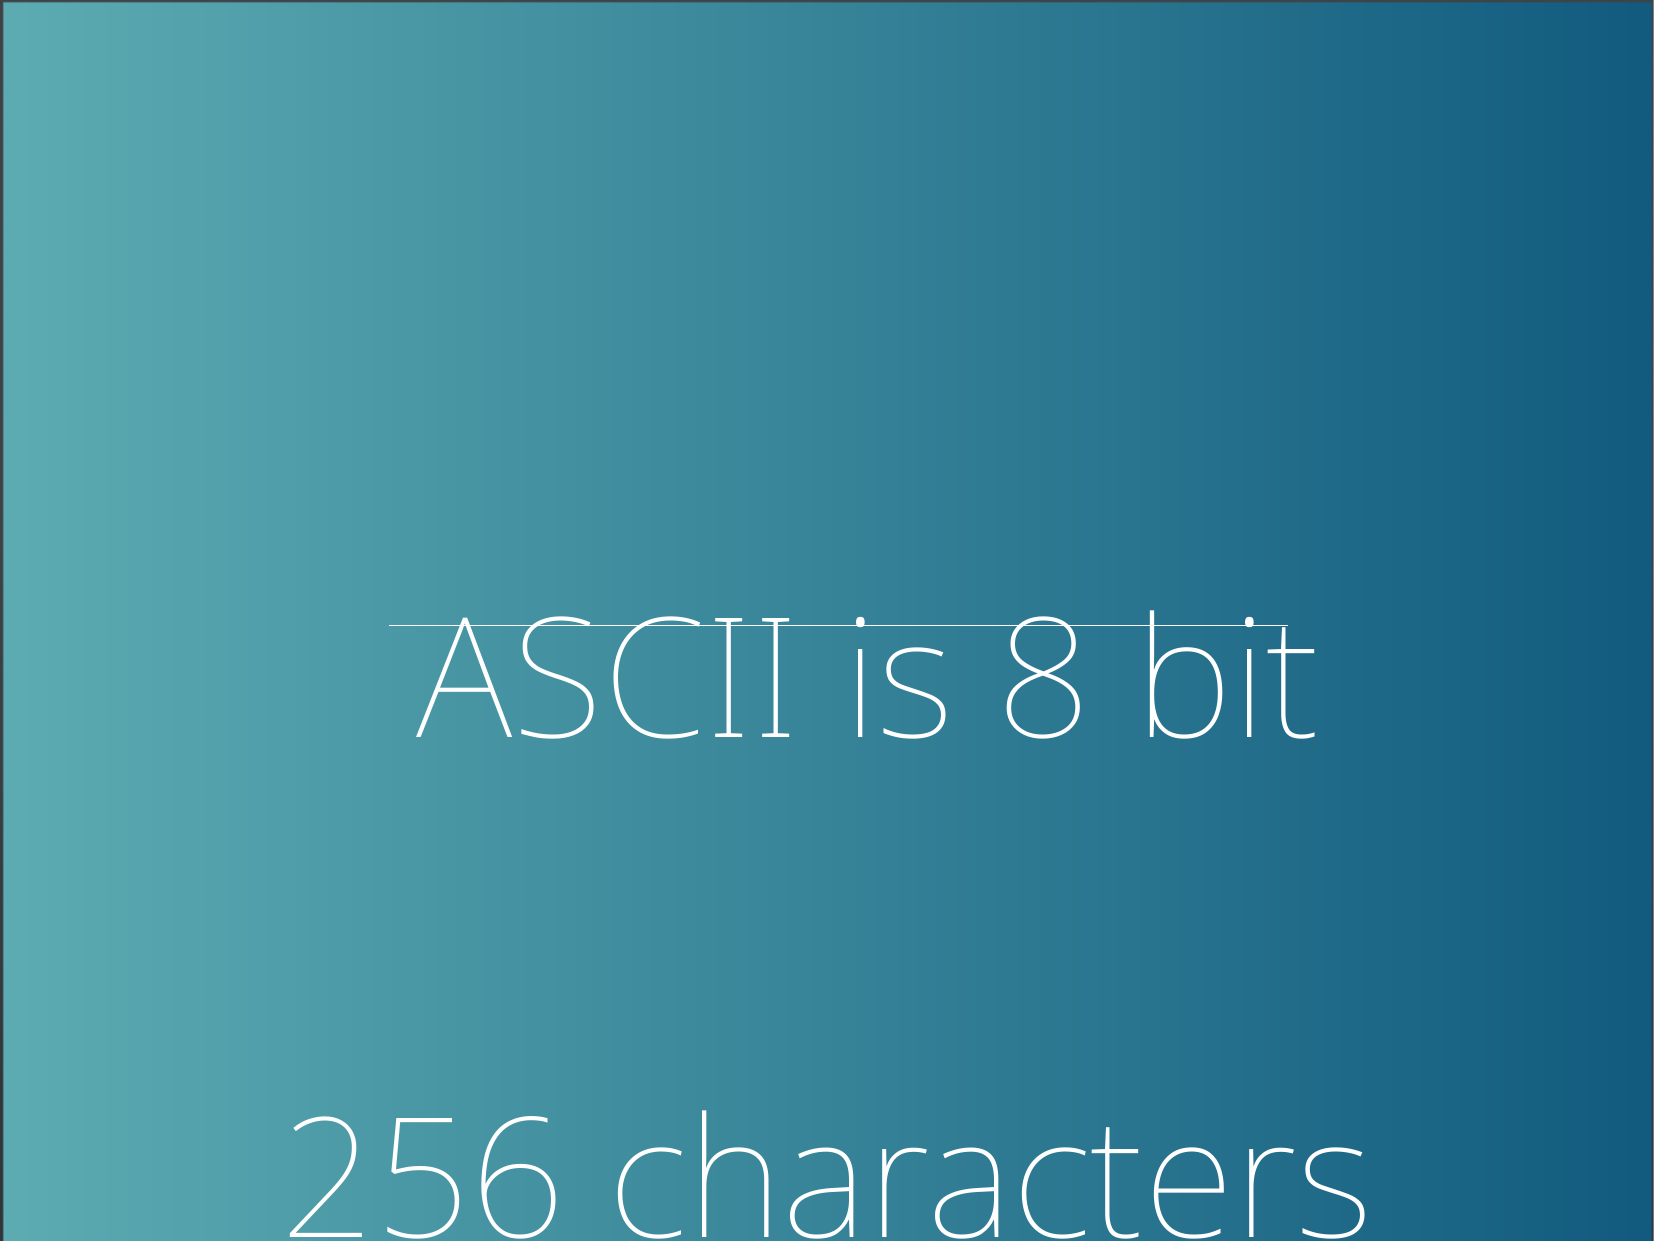

# ASCII is 8 bit 256 characters